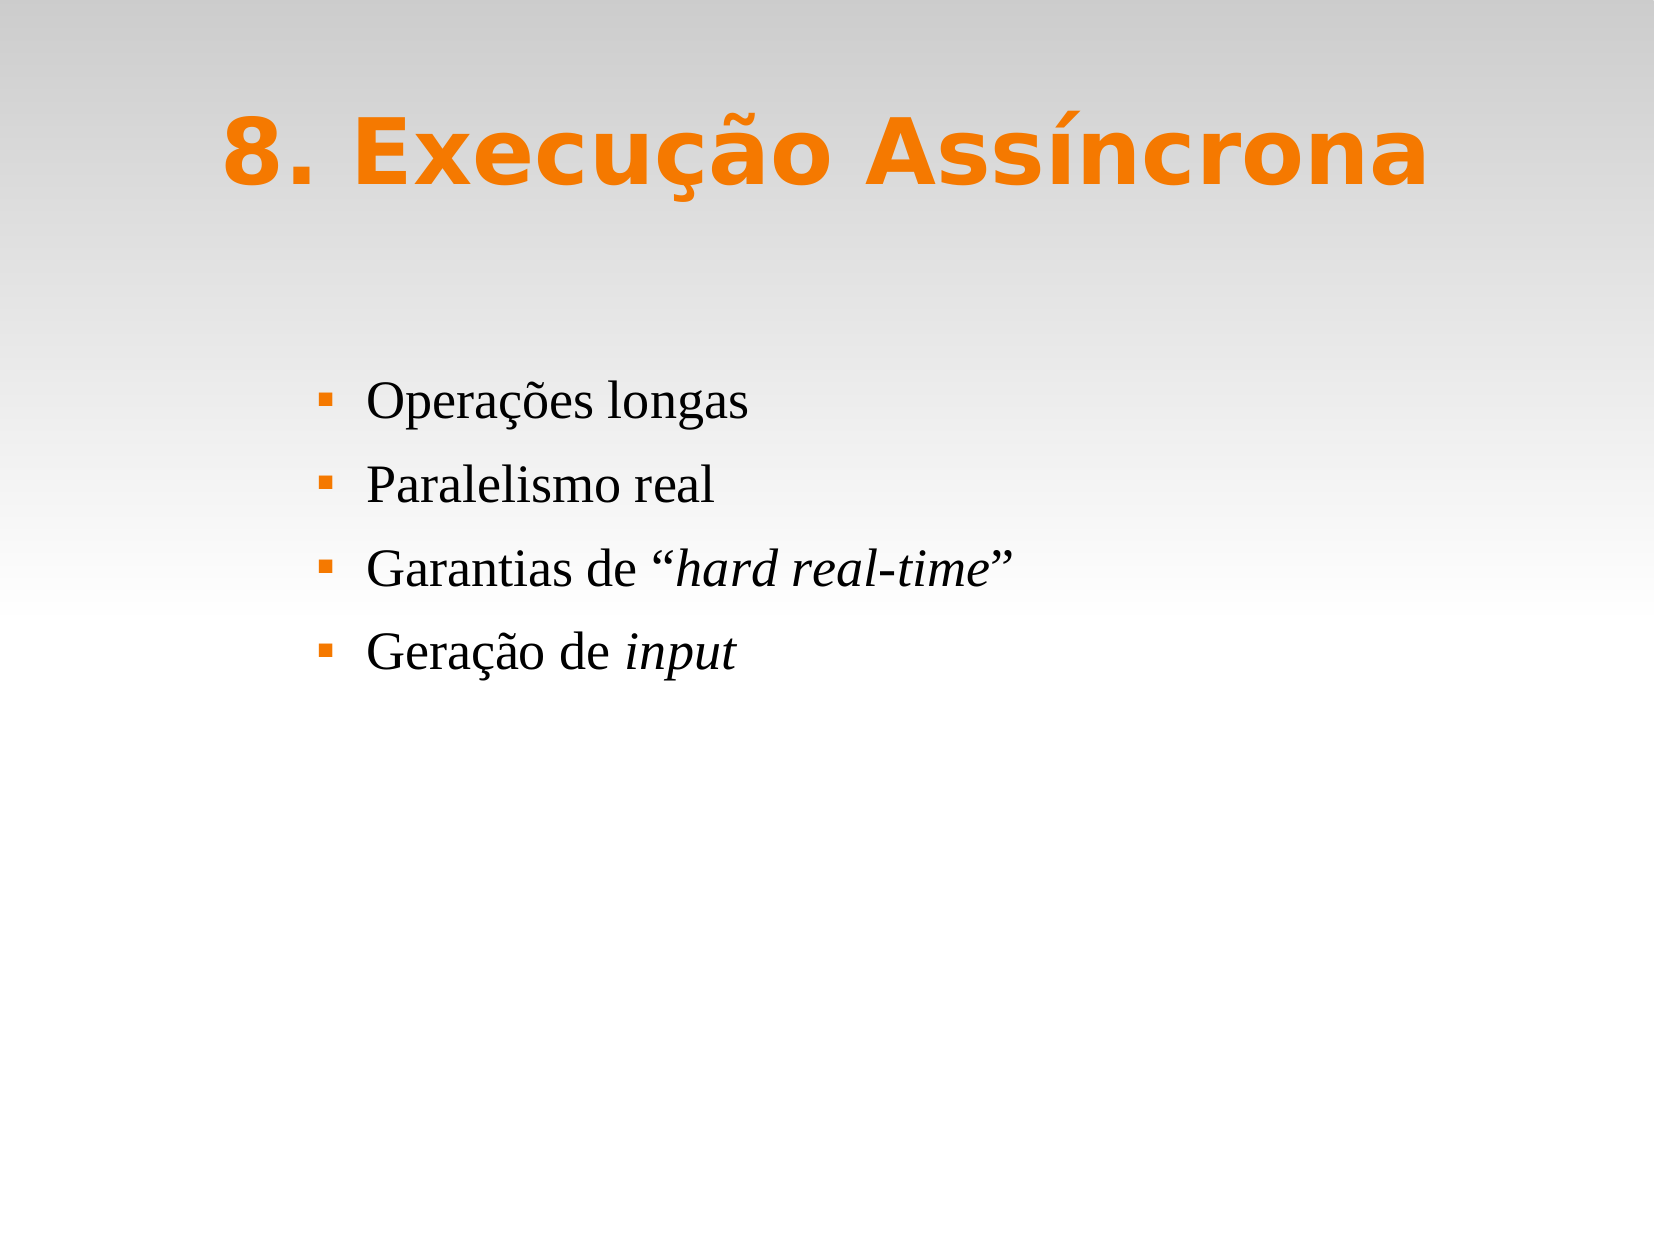

# 8. Execução Assíncrona
Operações longas
Paralelismo real
Garantias de “hard real-time”
Geração de input